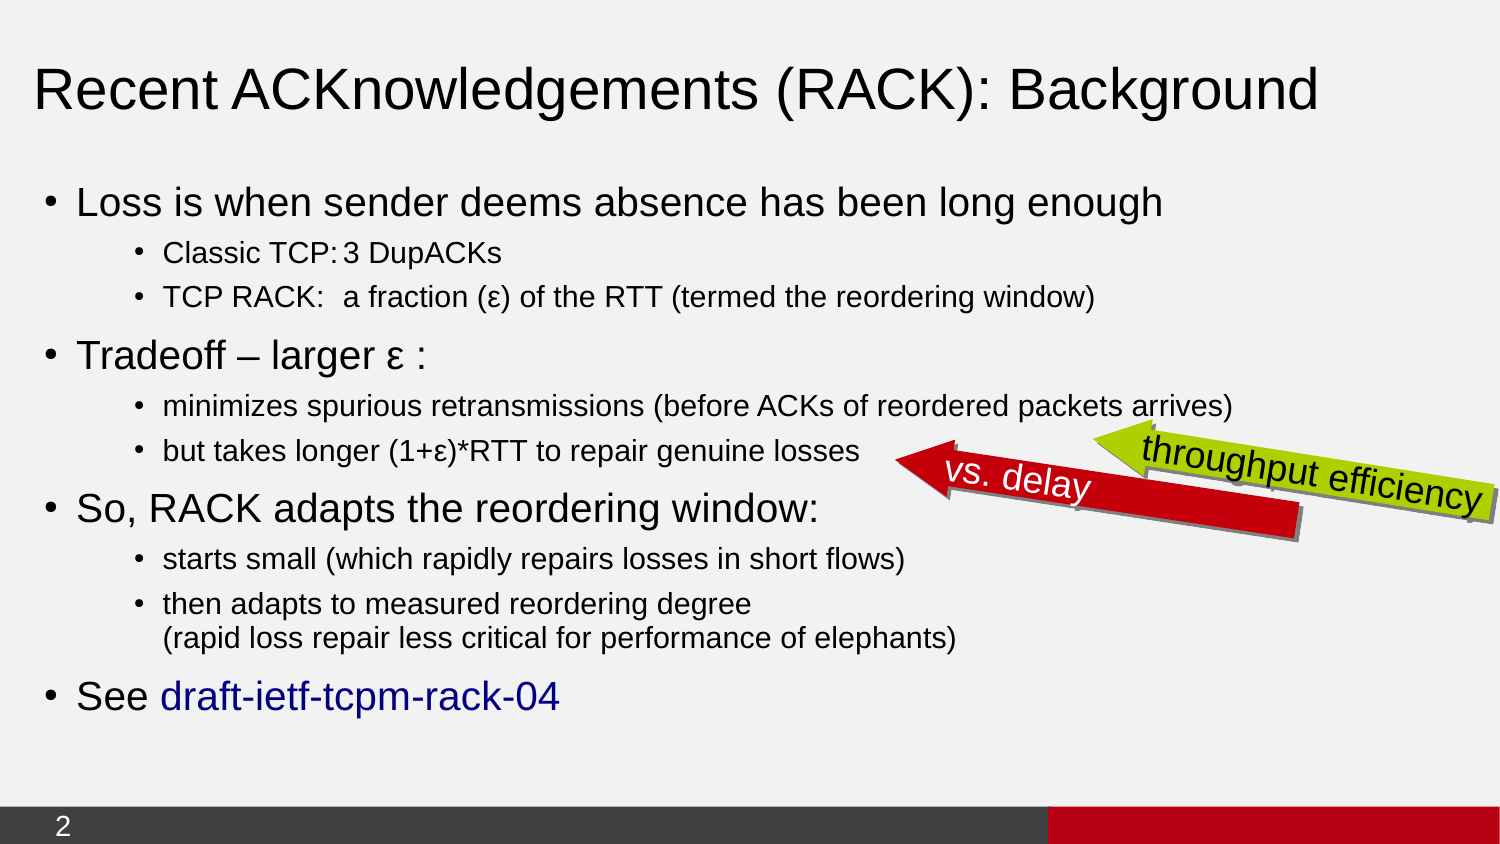

# Recent ACKnowledgements (RACK): Background
Loss is when sender deems absence has been long enough
Classic TCP:	3 DupACKs
TCP RACK:	a fraction (ε) of the RTT (termed the reordering window)
Tradeoff – larger ε :
minimizes spurious retransmissions (before ACKs of reordered packets arrives)
but takes longer (1+ε)*RTT to repair genuine losses
So, RACK adapts the reordering window:
starts small (which rapidly repairs losses in short flows)
then adapts to measured reordering degree
(rapid loss repair less critical for performance of elephants)
See draft-ietf-tcpm-rack-04
throughput efficiency
vs. delay
2